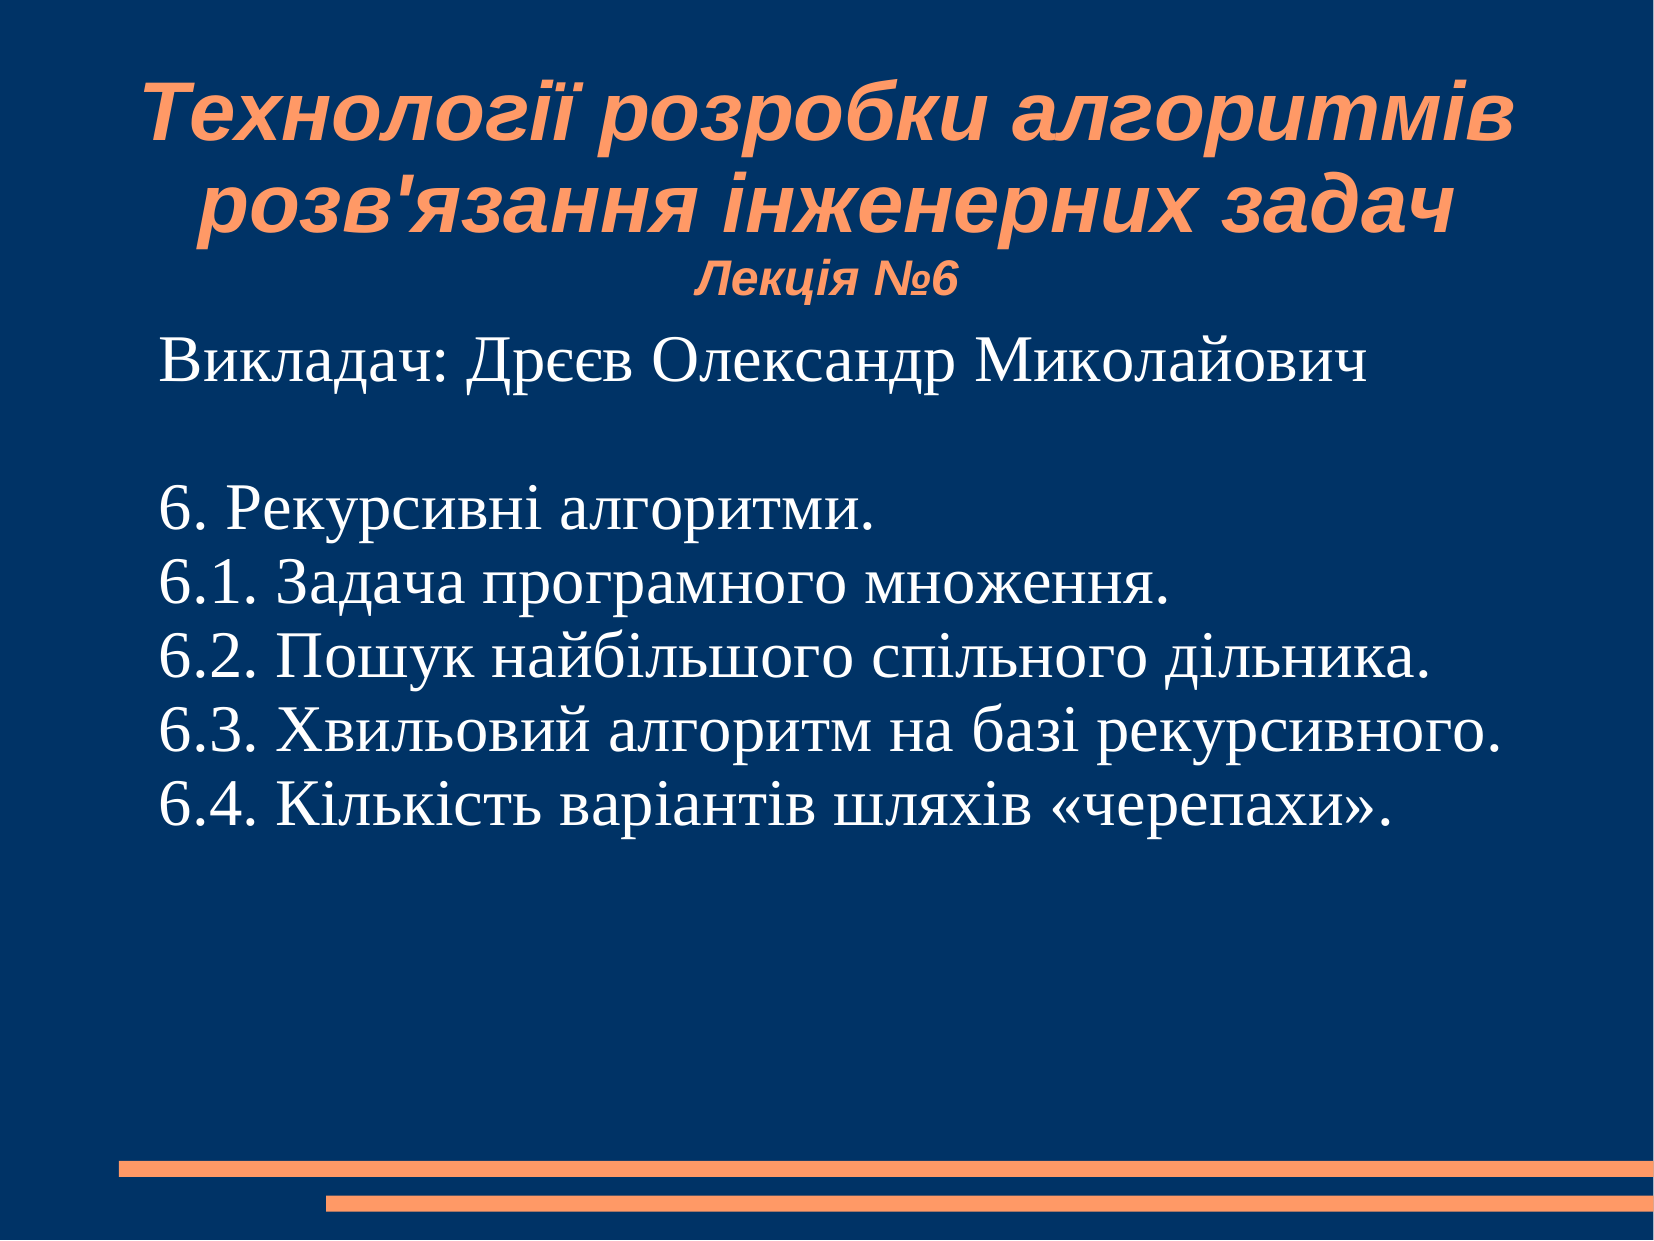

# Технології розробки алгоритмів розв'язання інженерних задач Лекція №6
Викладач: Дрєєв Олександр Миколайович
6. Рекурсивні алгоритми.
6.1. Задача програмного множення.
6.2. Пошук найбільшого спільного дільника.
6.3. Хвильовий алгоритм на базі рекурсивного.
6.4. Кількість варіантів шляхів «черепахи».